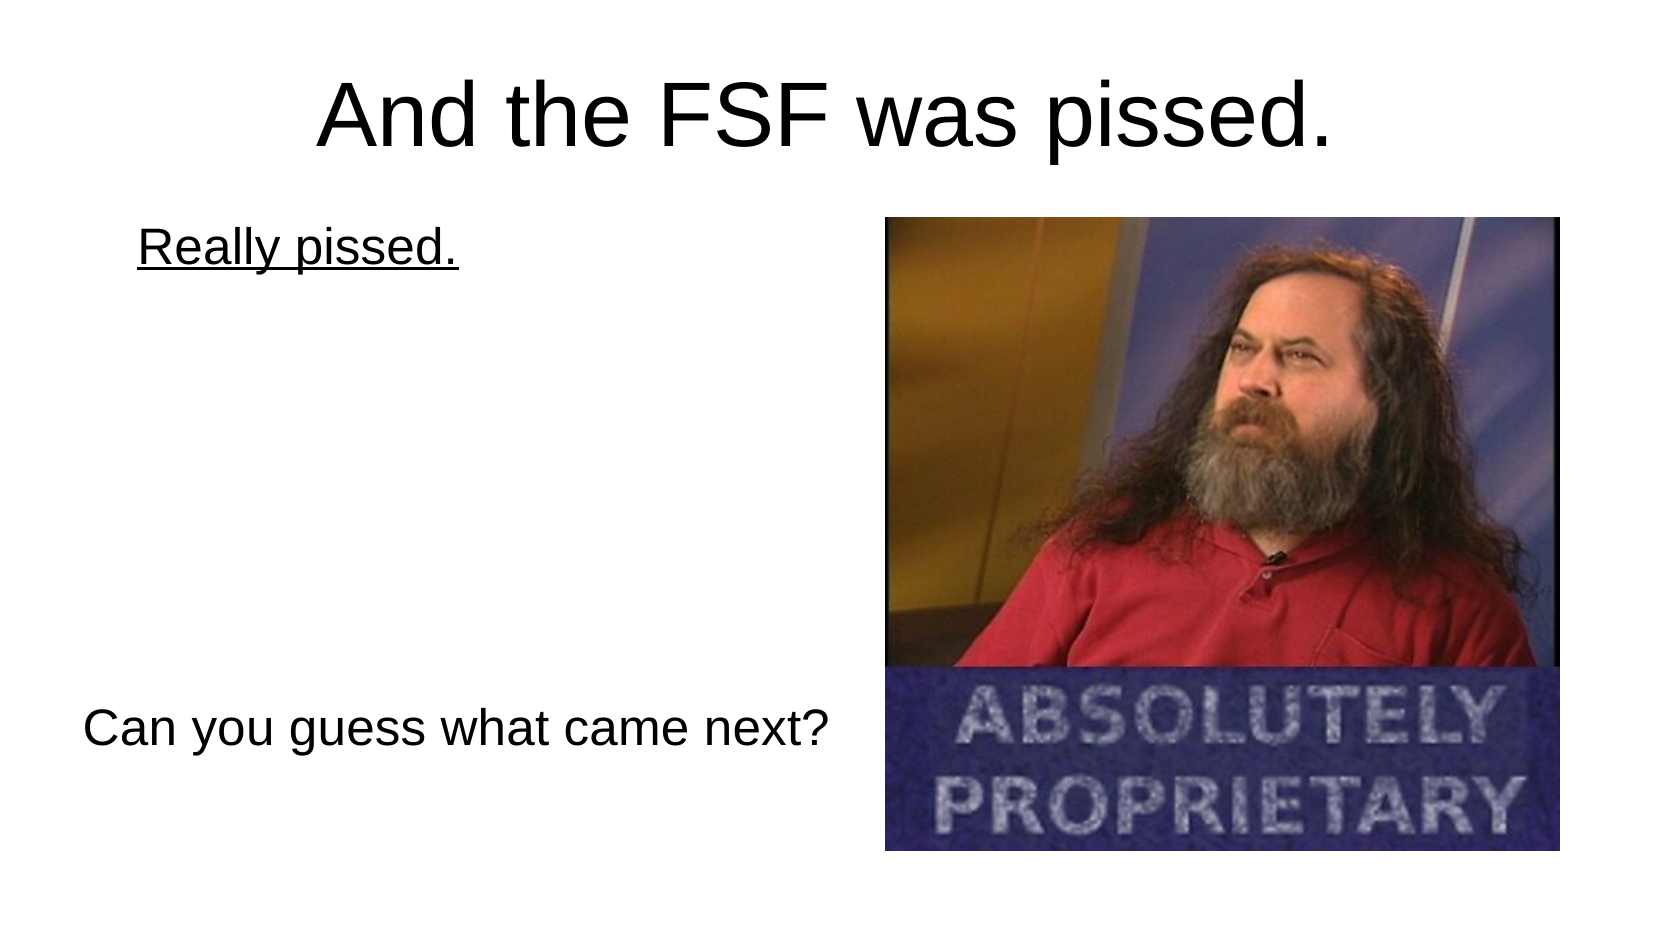

# And the FSF was pissed.
Really pissed.
Can you guess what came next?